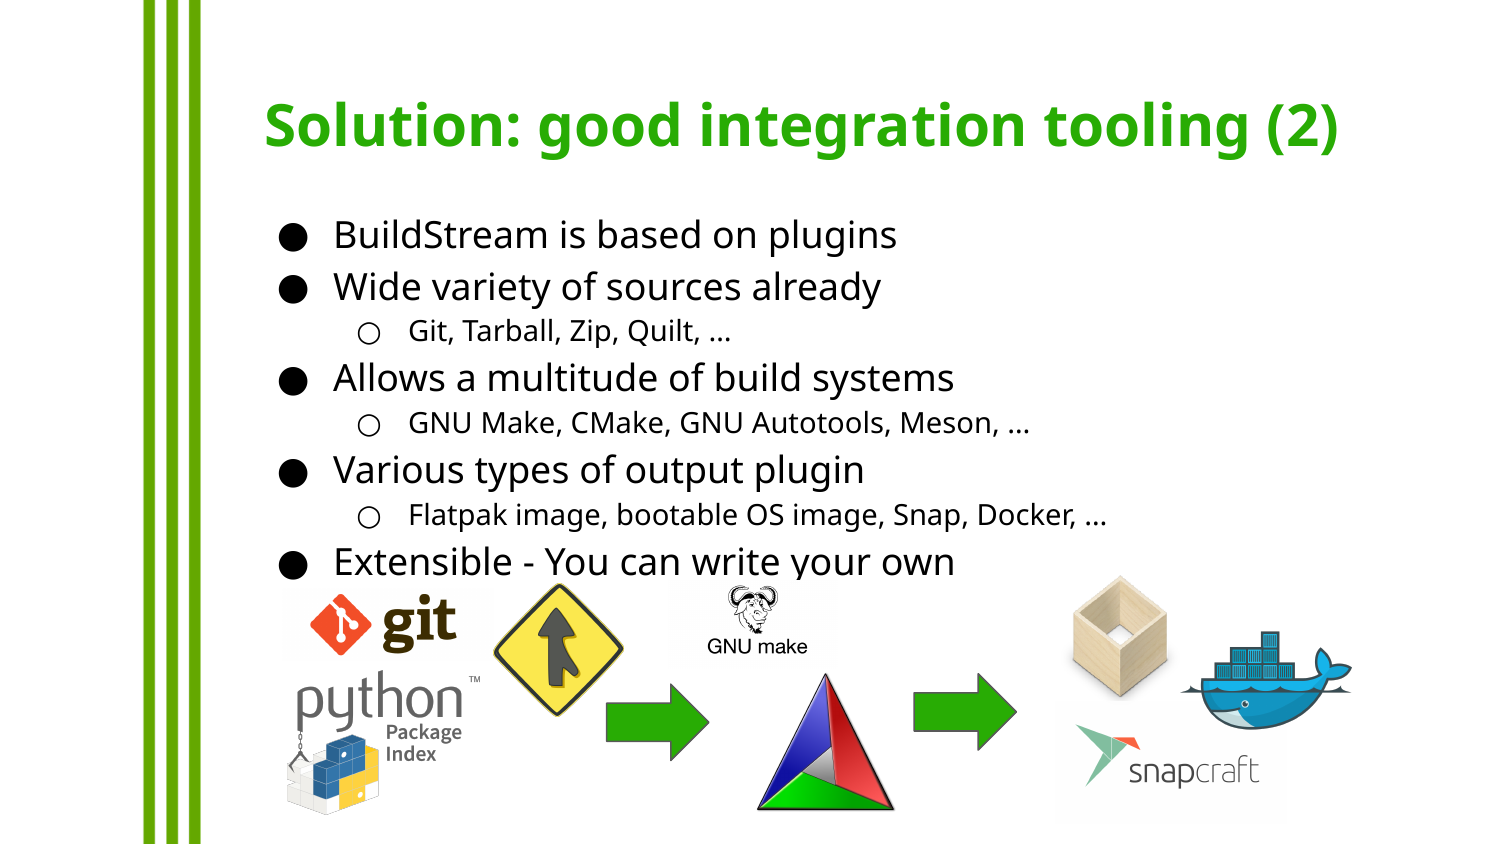

# Solution: good integration tooling (2)
BuildStream is based on plugins
Wide variety of sources already
Git, Tarball, Zip, Quilt, …
Allows a multitude of build systems
GNU Make, CMake, GNU Autotools, Meson, …
Various types of output plugin
Flatpak image, bootable OS image, Snap, Docker, …
Extensible - You can write your own